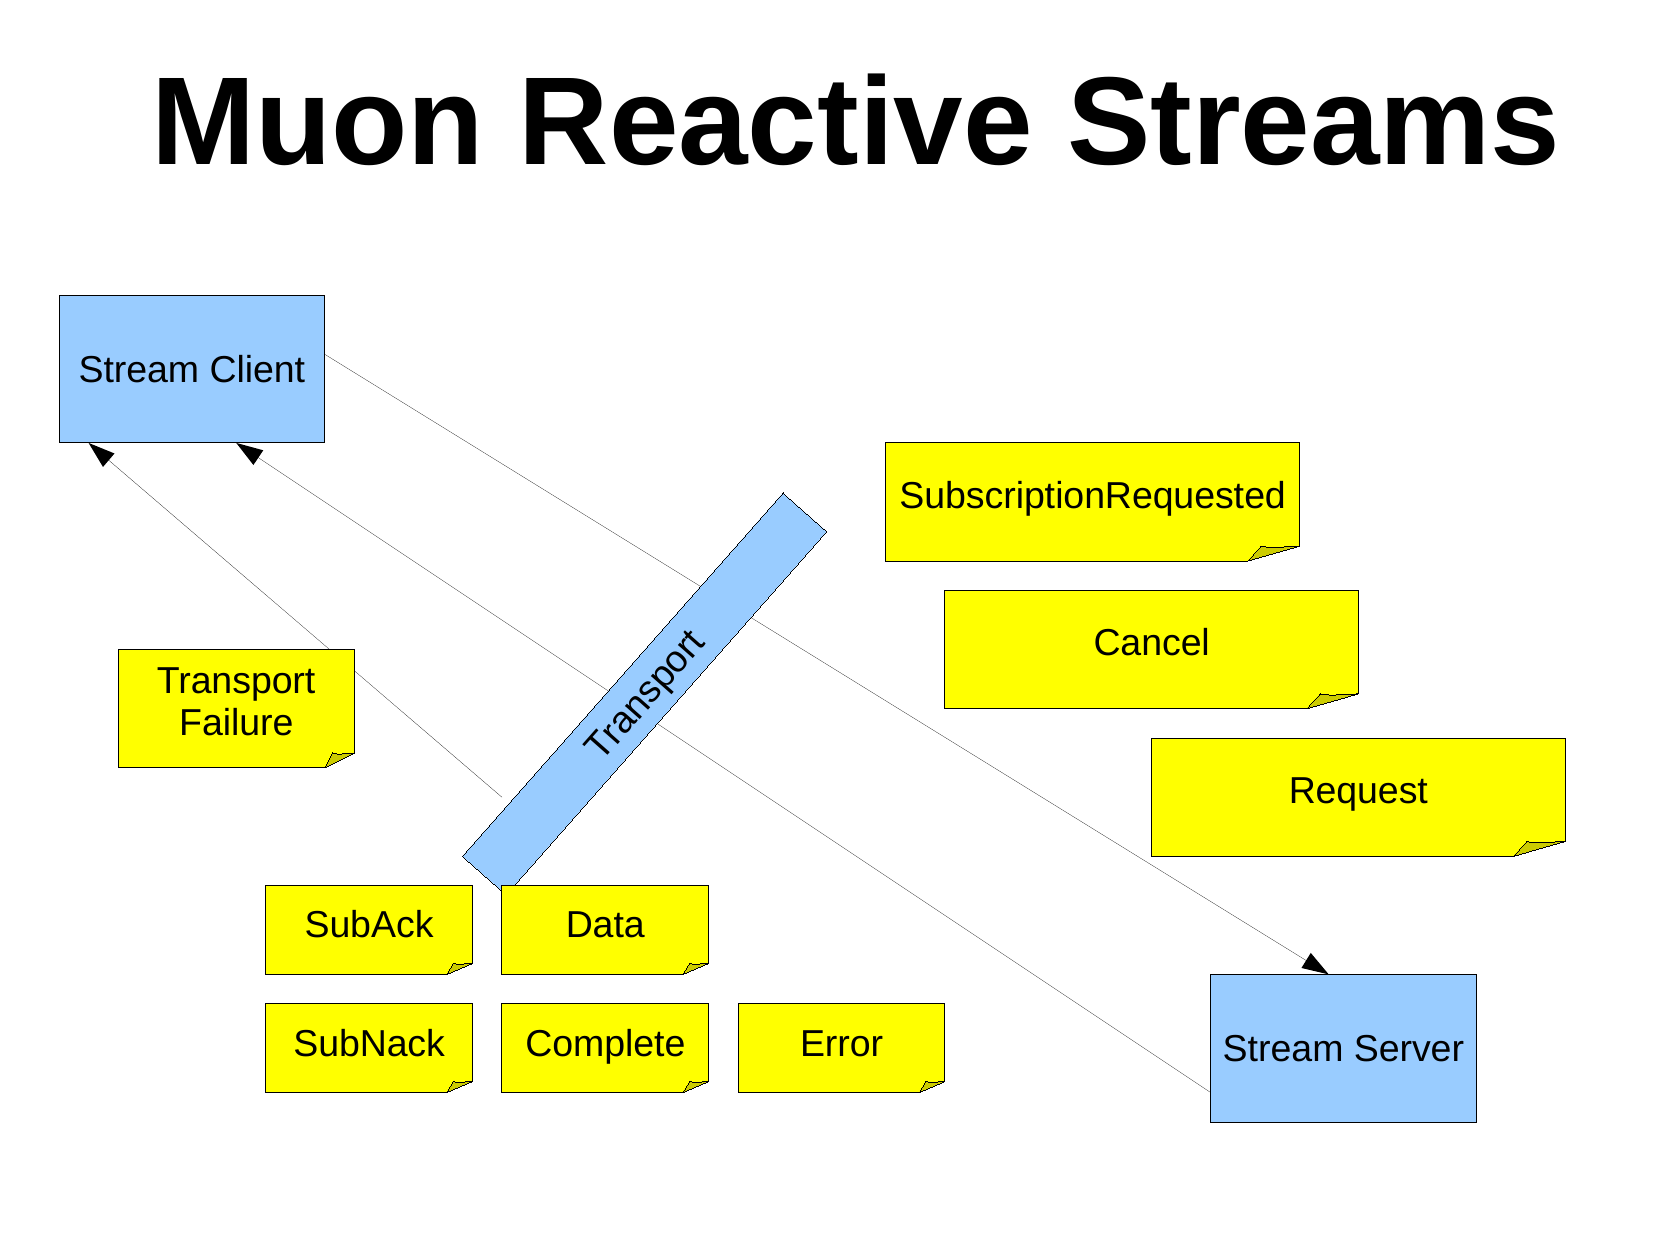

# Muon Reactive Streams
Stream Client
SubscriptionRequested
Cancel
Transport
Failure
Transport
Request
SubAck
Data
Stream Server
SubNack
Complete
Error